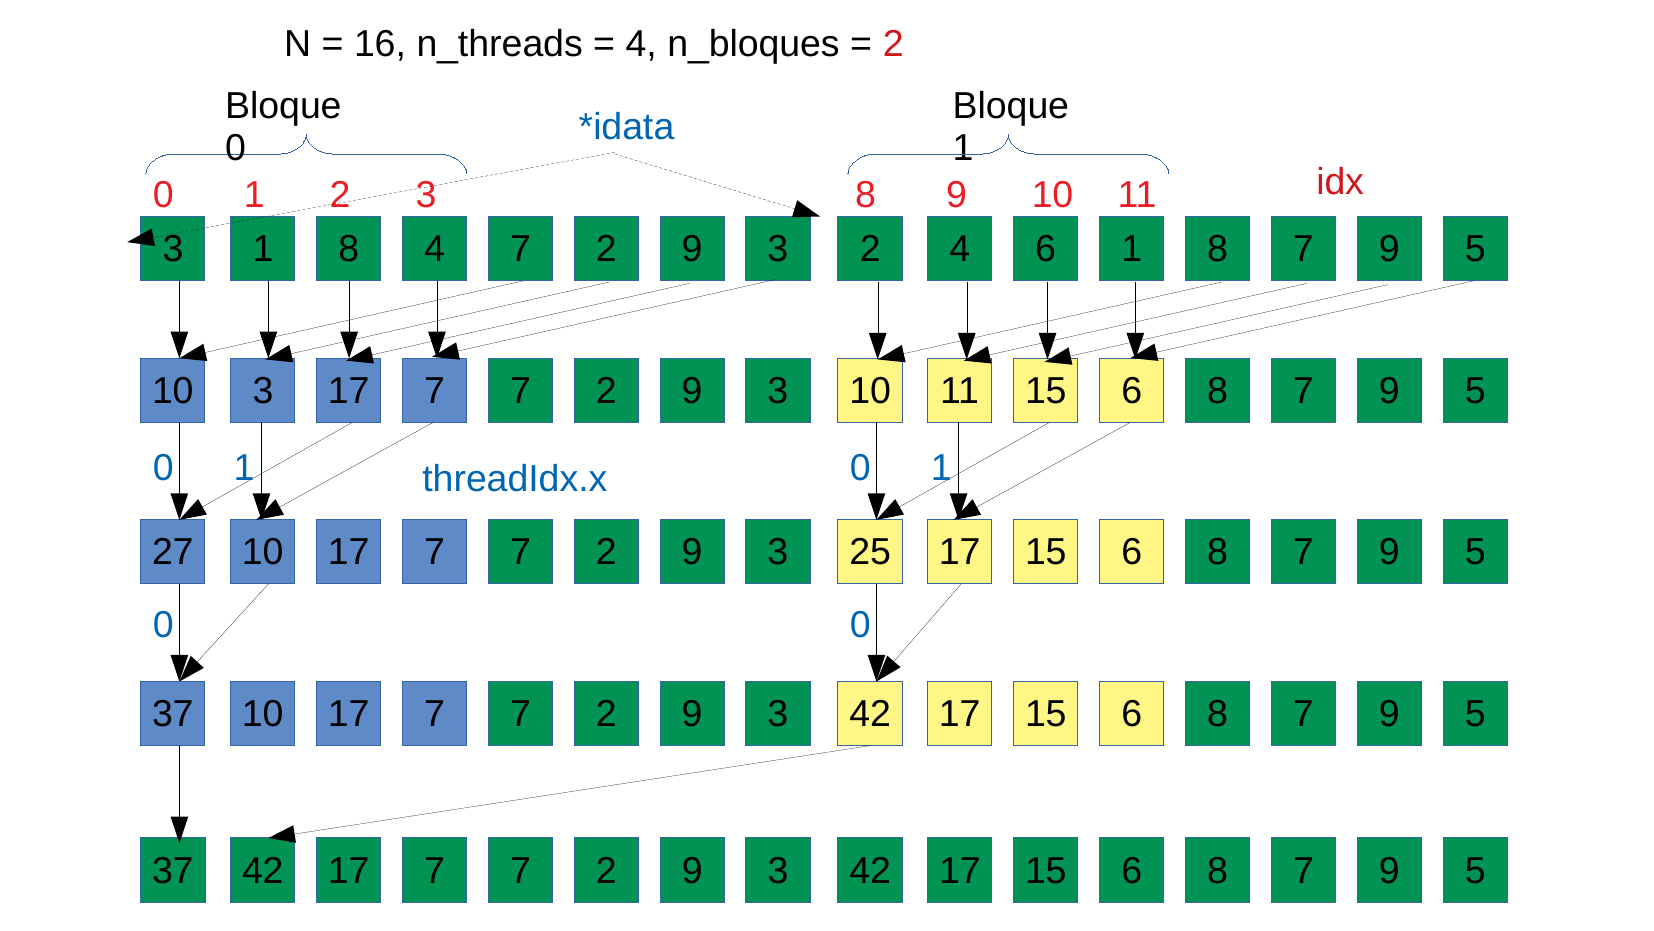

N = 16, n_threads = 4, n_bloques = 2
Bloque 0
Bloque 1
*idata
idx
0
1
2
3
8
9
10
11
3
1
8
4
7
2
9
3
2
4
6
1
8
7
9
5
10
3
17
7
7
2
9
3
10
11
15
6
8
7
9
5
0
1
0
1
threadIdx.x
27
10
17
7
7
2
9
3
25
17
15
6
8
7
9
5
0
0
37
10
17
7
7
2
9
3
42
17
15
6
8
7
9
5
37
42
17
7
7
2
9
3
42
17
15
6
8
7
9
5